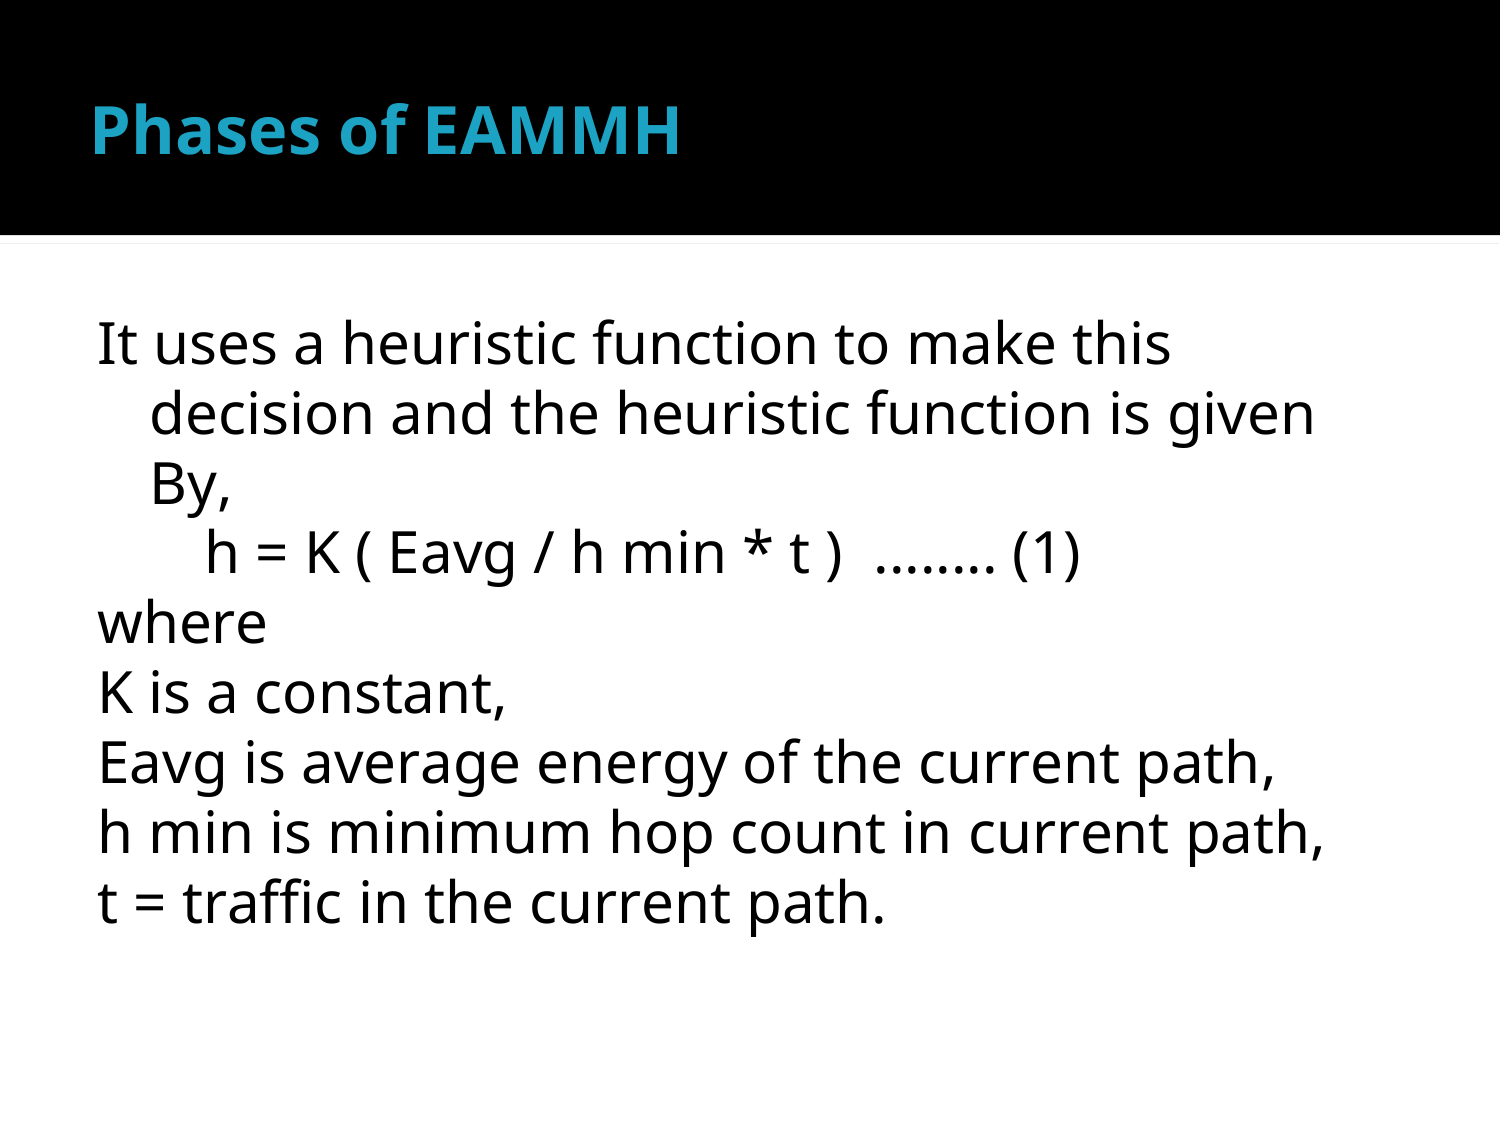

Phases of EAMMH
# It uses a heuristic function to make this decision and the heuristic function is given By,
 h = K ( Eavg / h min * t ) ........ (1)
where
K is a constant,
Eavg is average energy of the current path,
h min is minimum hop count in current path,
t = traffic in the current path.